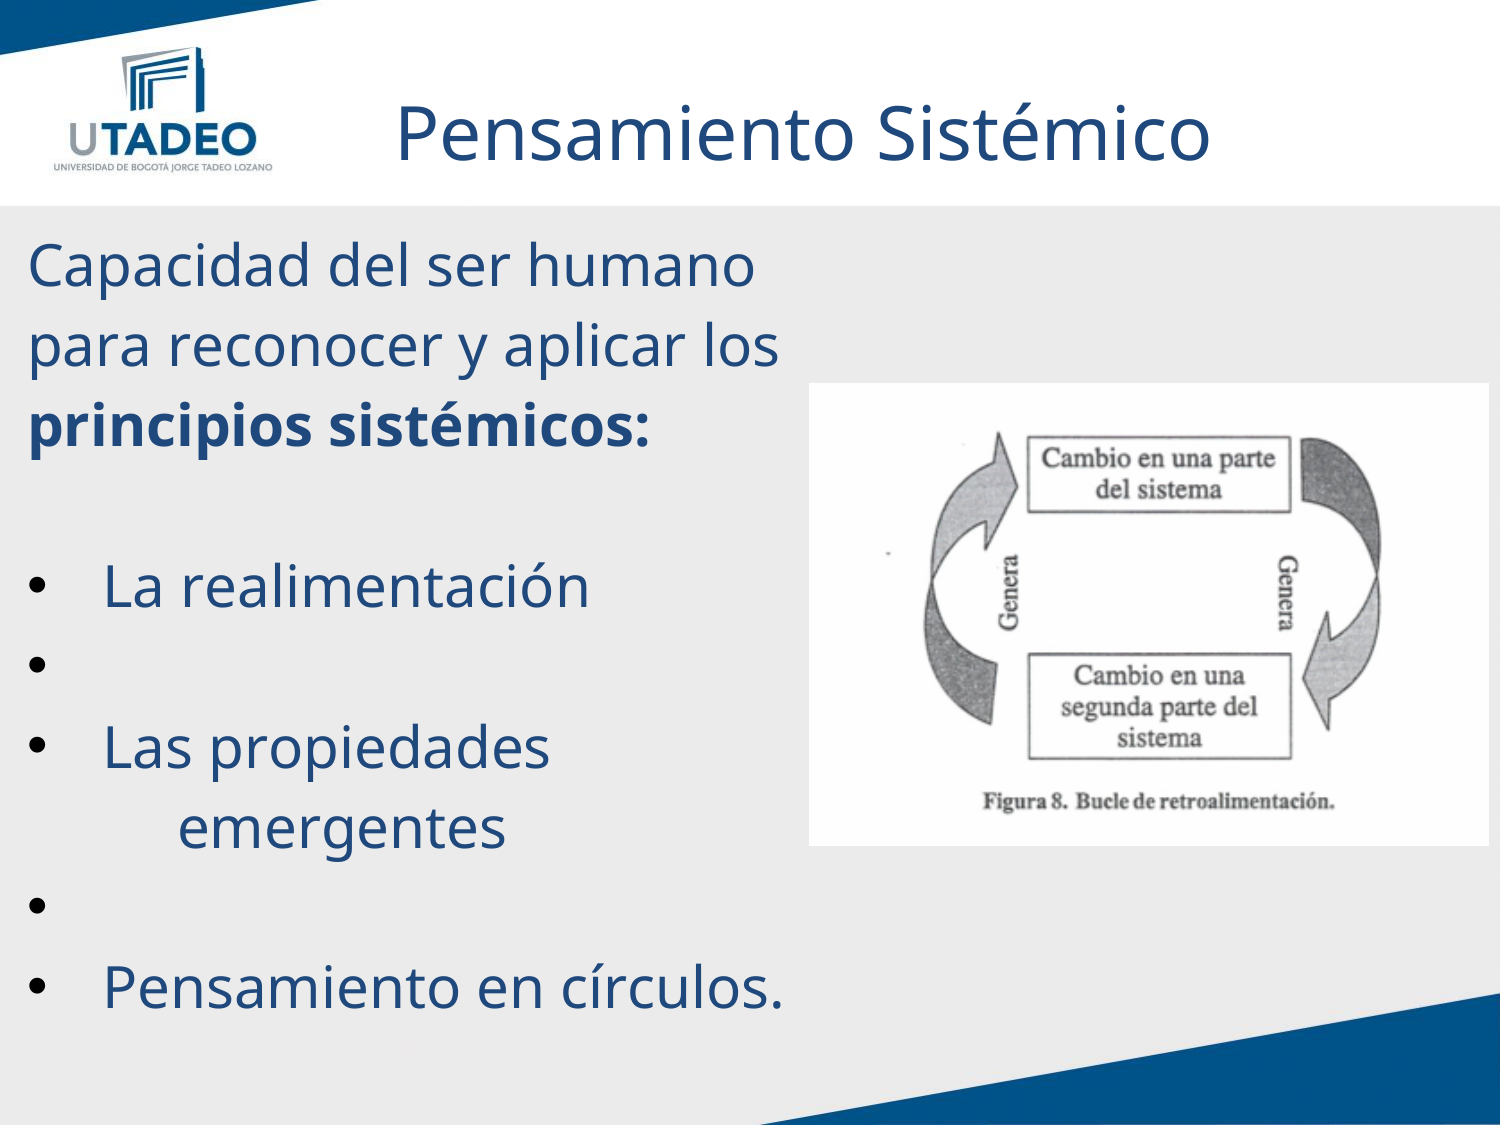

Pensamiento Sistémico
# Capacidad del ser humano para reconocer y aplicar los principios sistémicos:
La realimentación
Las propiedades emergentes
Pensamiento en círculos.